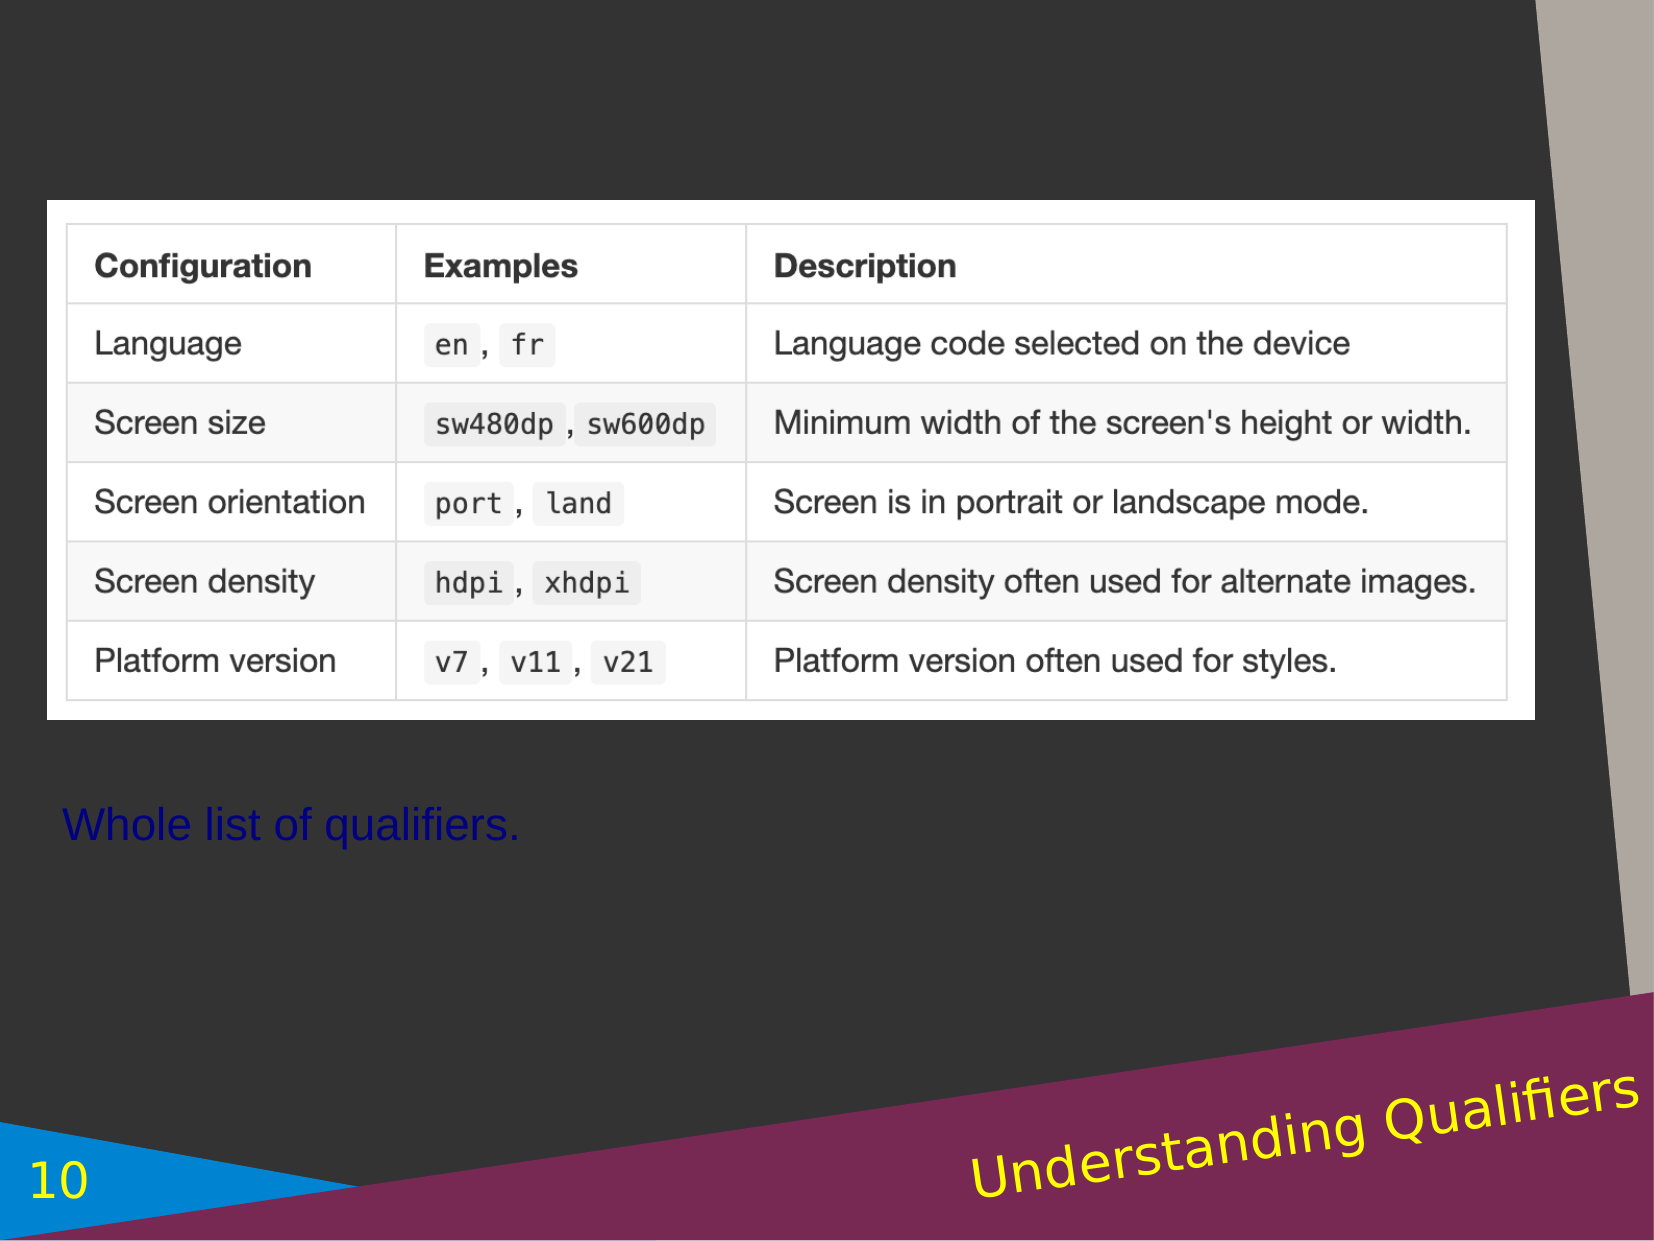

Whole list of qualifiers.
# Understanding Qualifiers
10